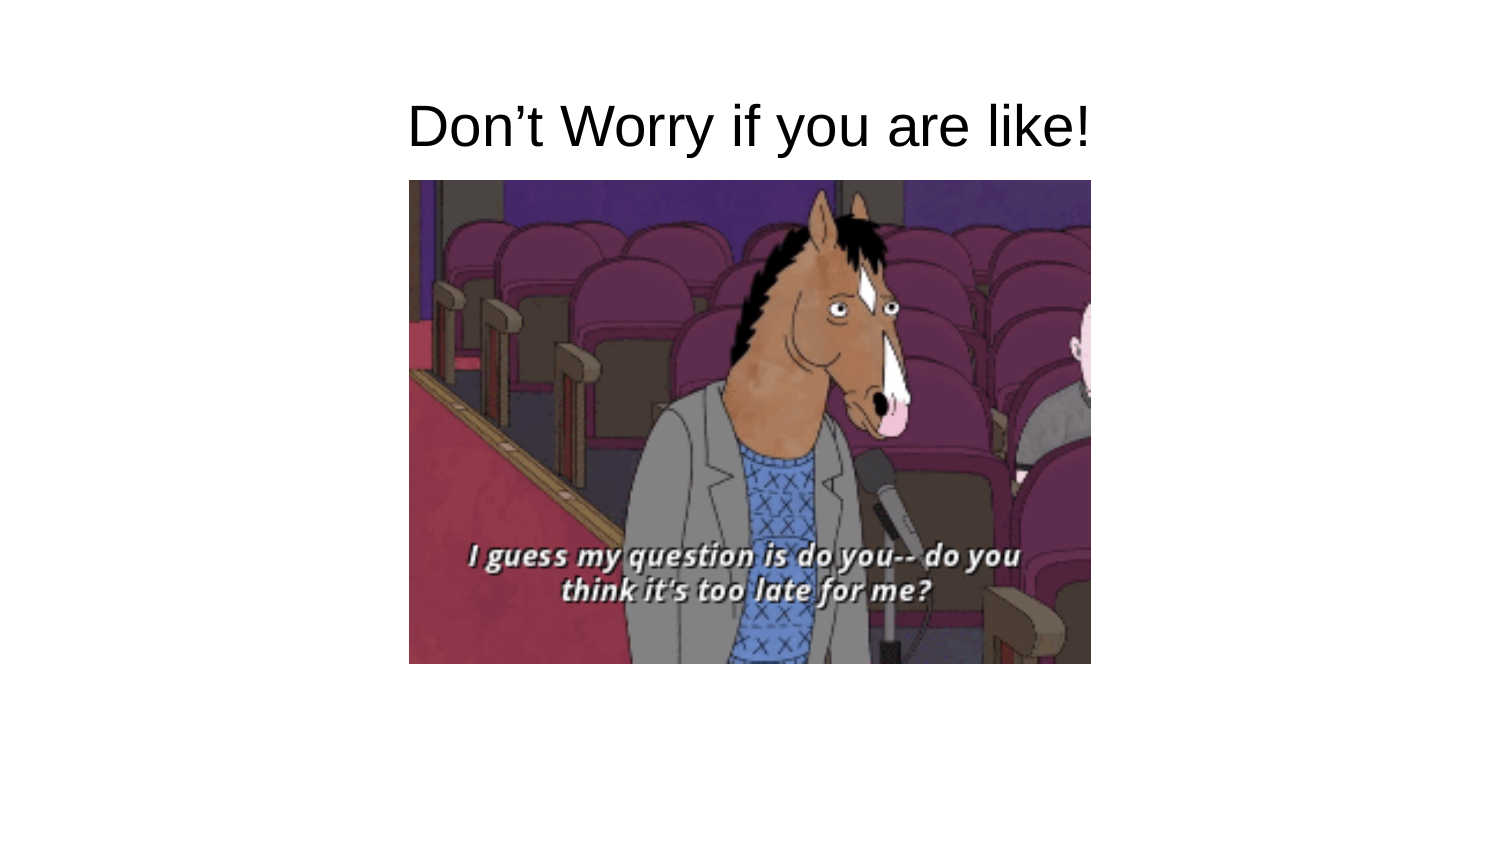

# Don’t Worry if you are like!